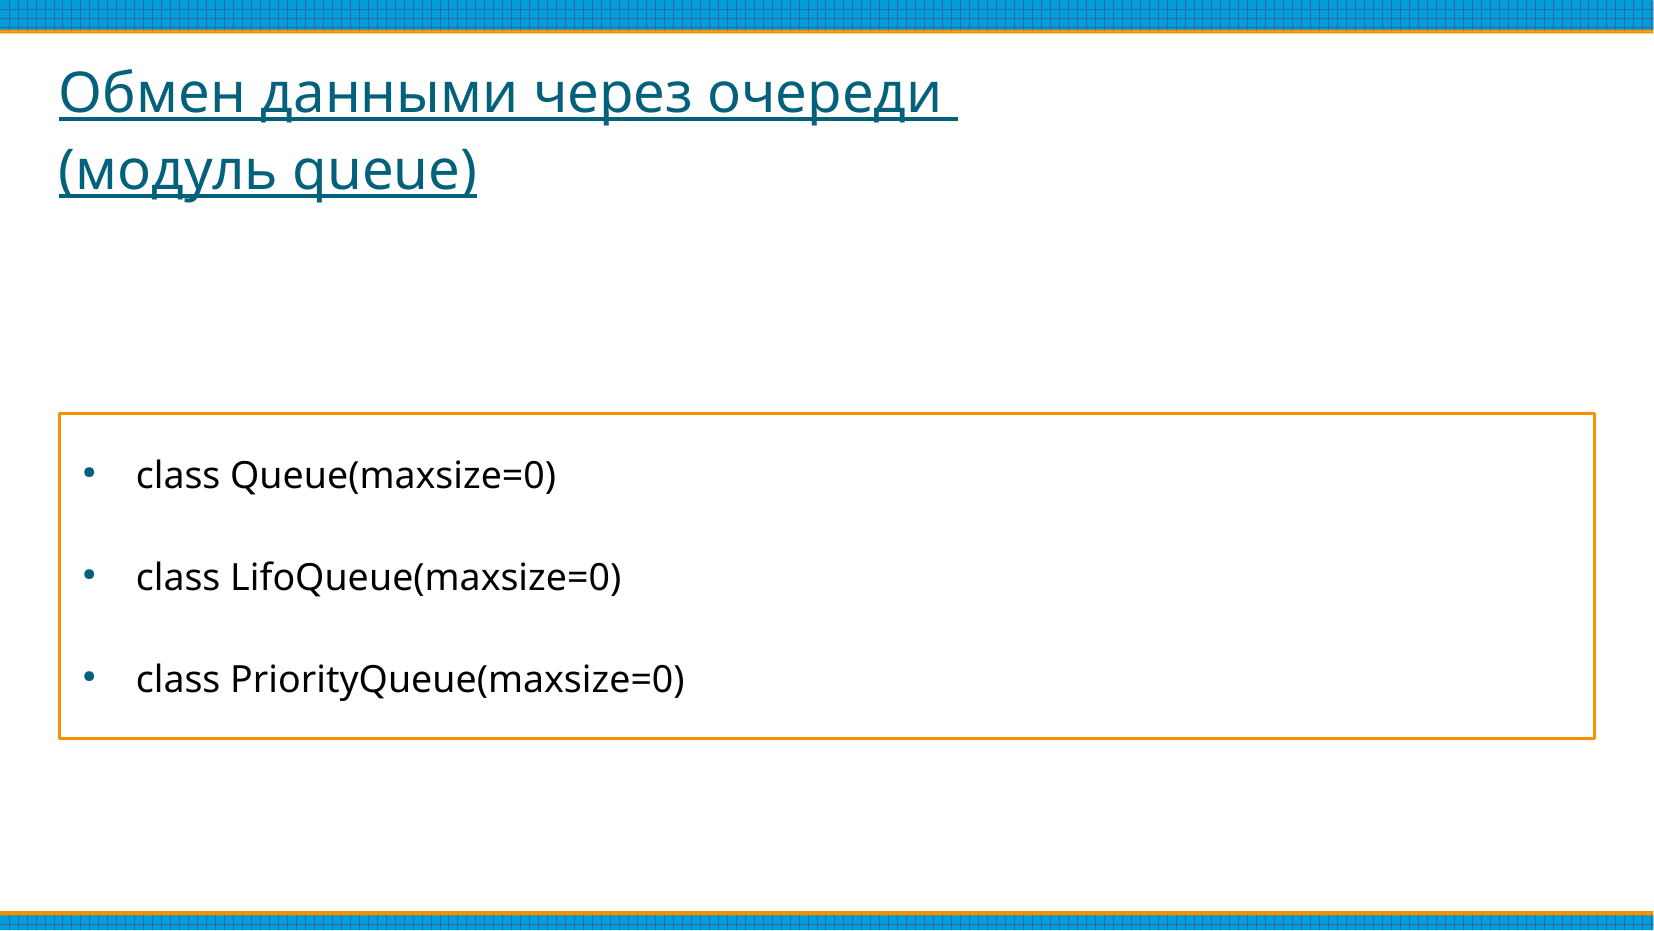

# Обмен данными через очереди (модуль queue)
class Queue(maxsize=0)
class LifoQueue(maxsize=0)
class PriorityQueue(maxsize=0)